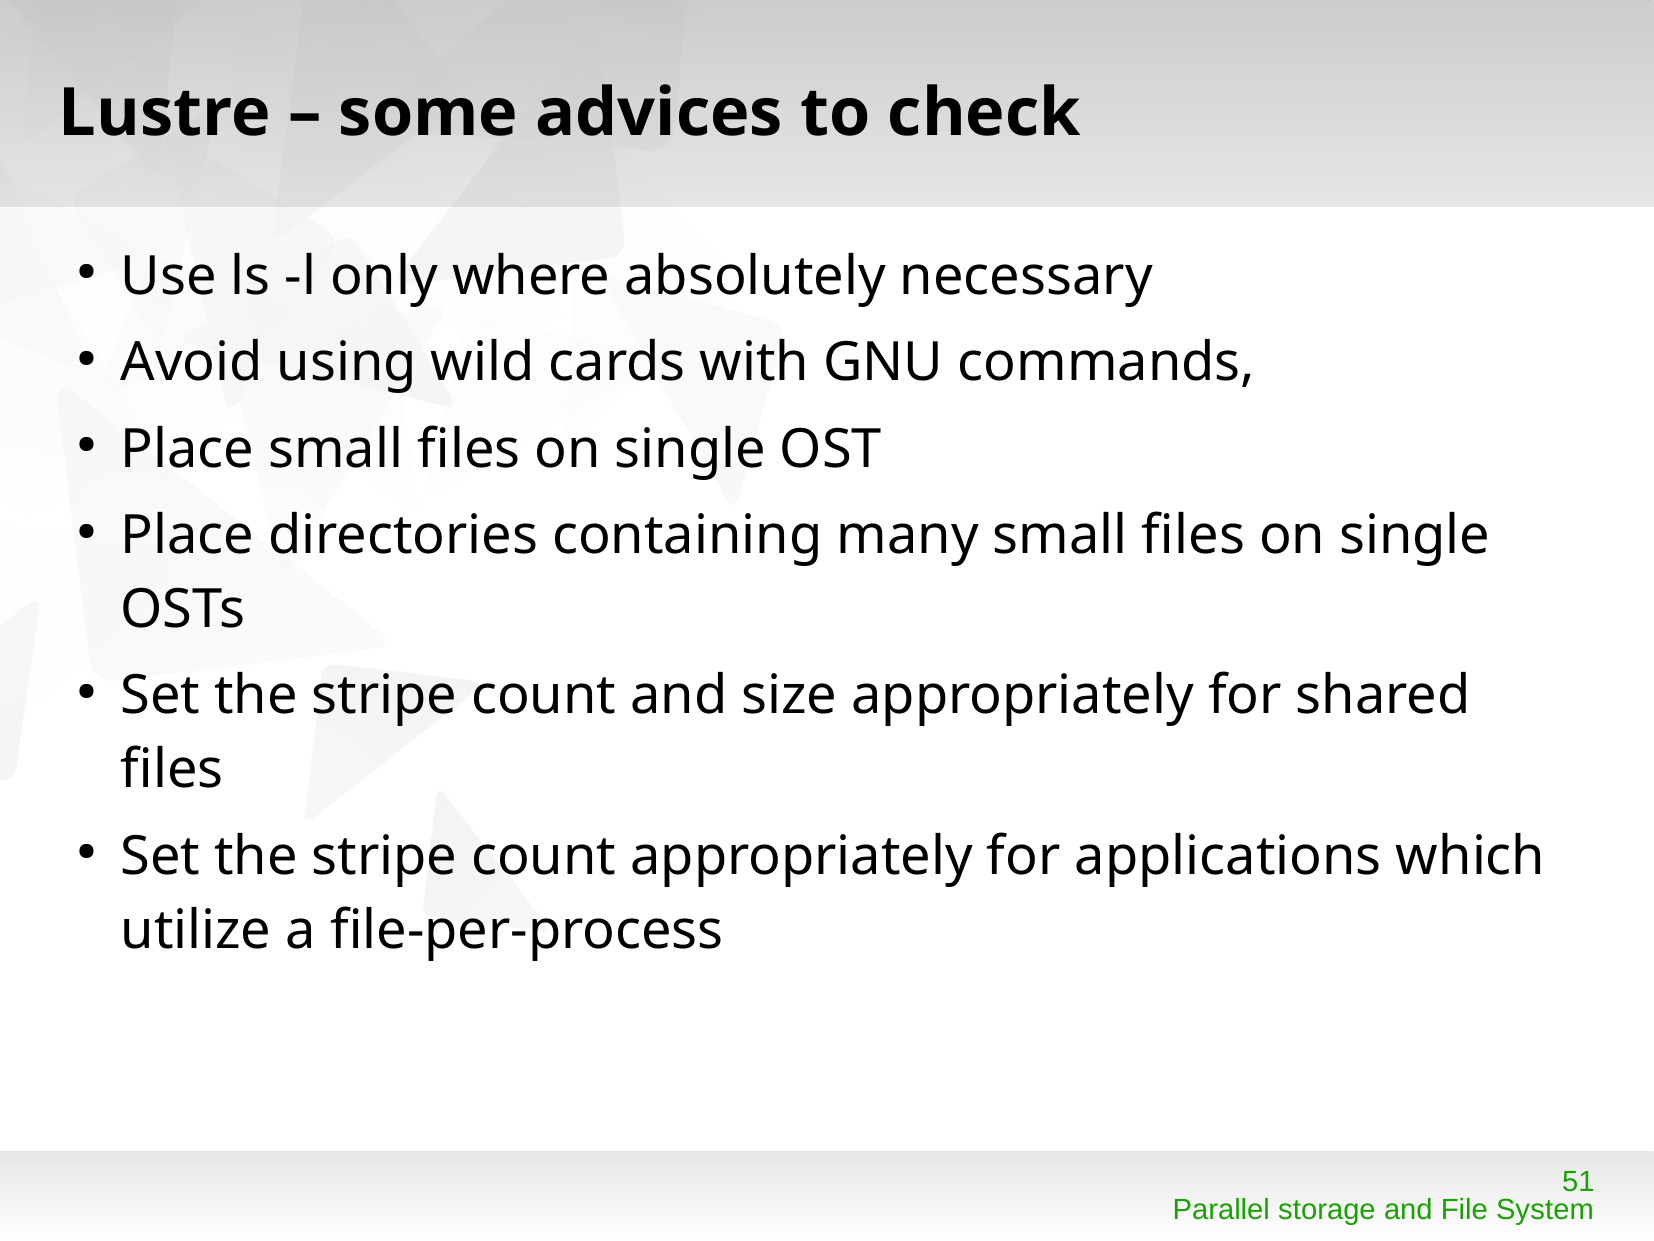

# Lustre – some advices to check
Use ls -l only where absolutely necessary
Avoid using wild cards with GNU commands,
Place small files on single OST
Place directories containing many small files on single OSTs
Set the stripe count and size appropriately for shared files
Set the stripe count appropriately for applications which utilize a file-per-process
51
Parallel storage and File System